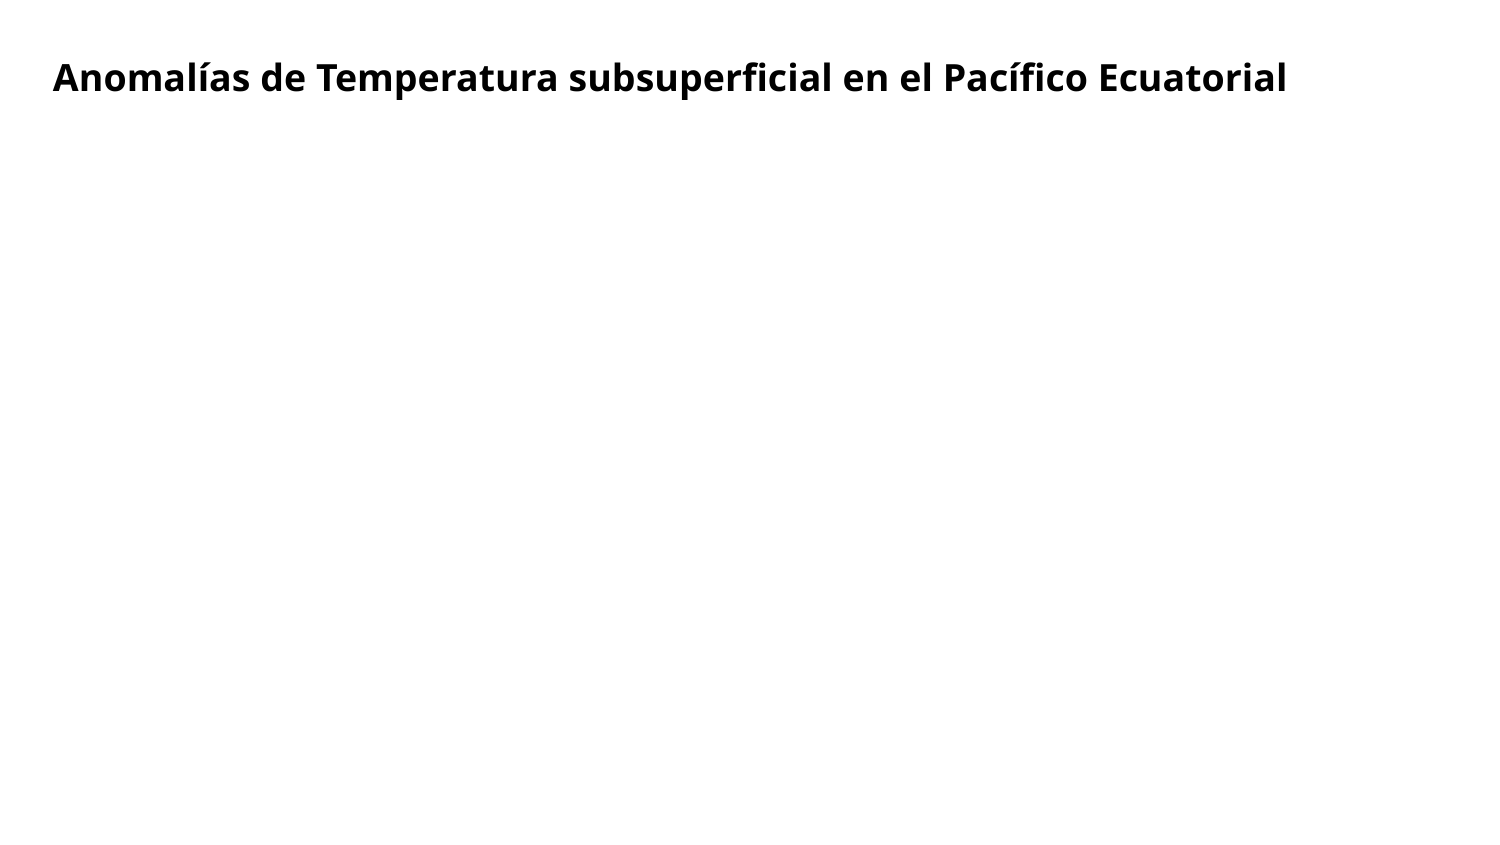

Anomalías de Temperatura subsuperficial en el Pacífico Ecuatorial